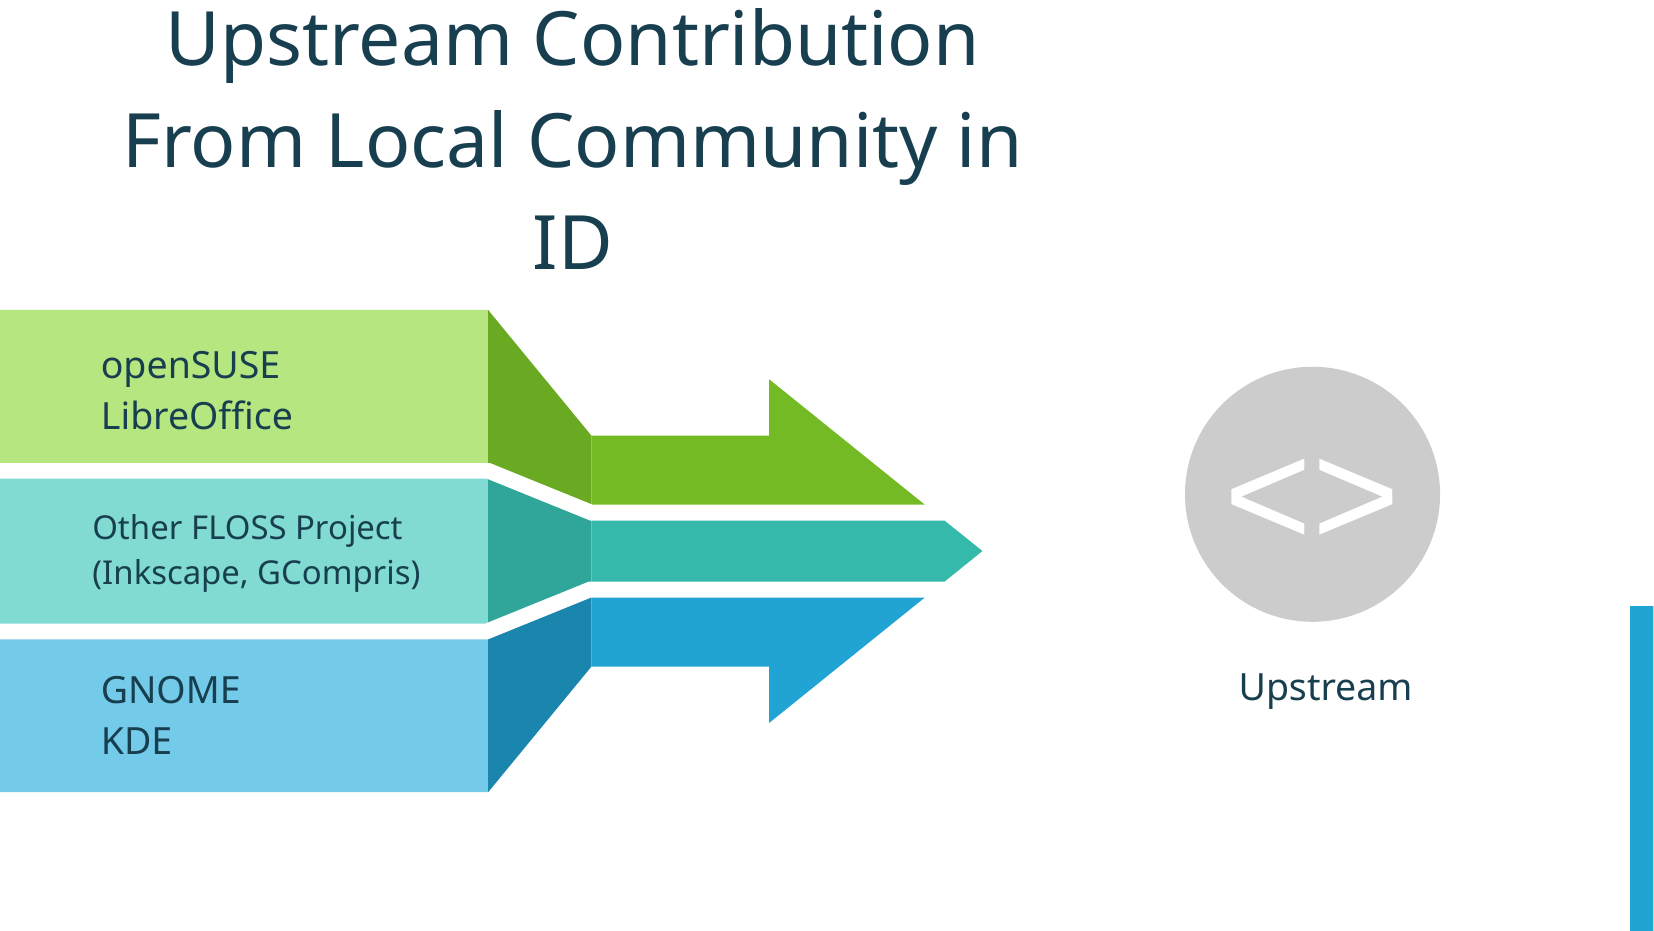

Upstream Contribution
From Local Community in ID
openSUSE
LibreOffice
<>
Other FLOSS Project
(Inkscape, GCompris)
GNOME
KDE
# Upstream